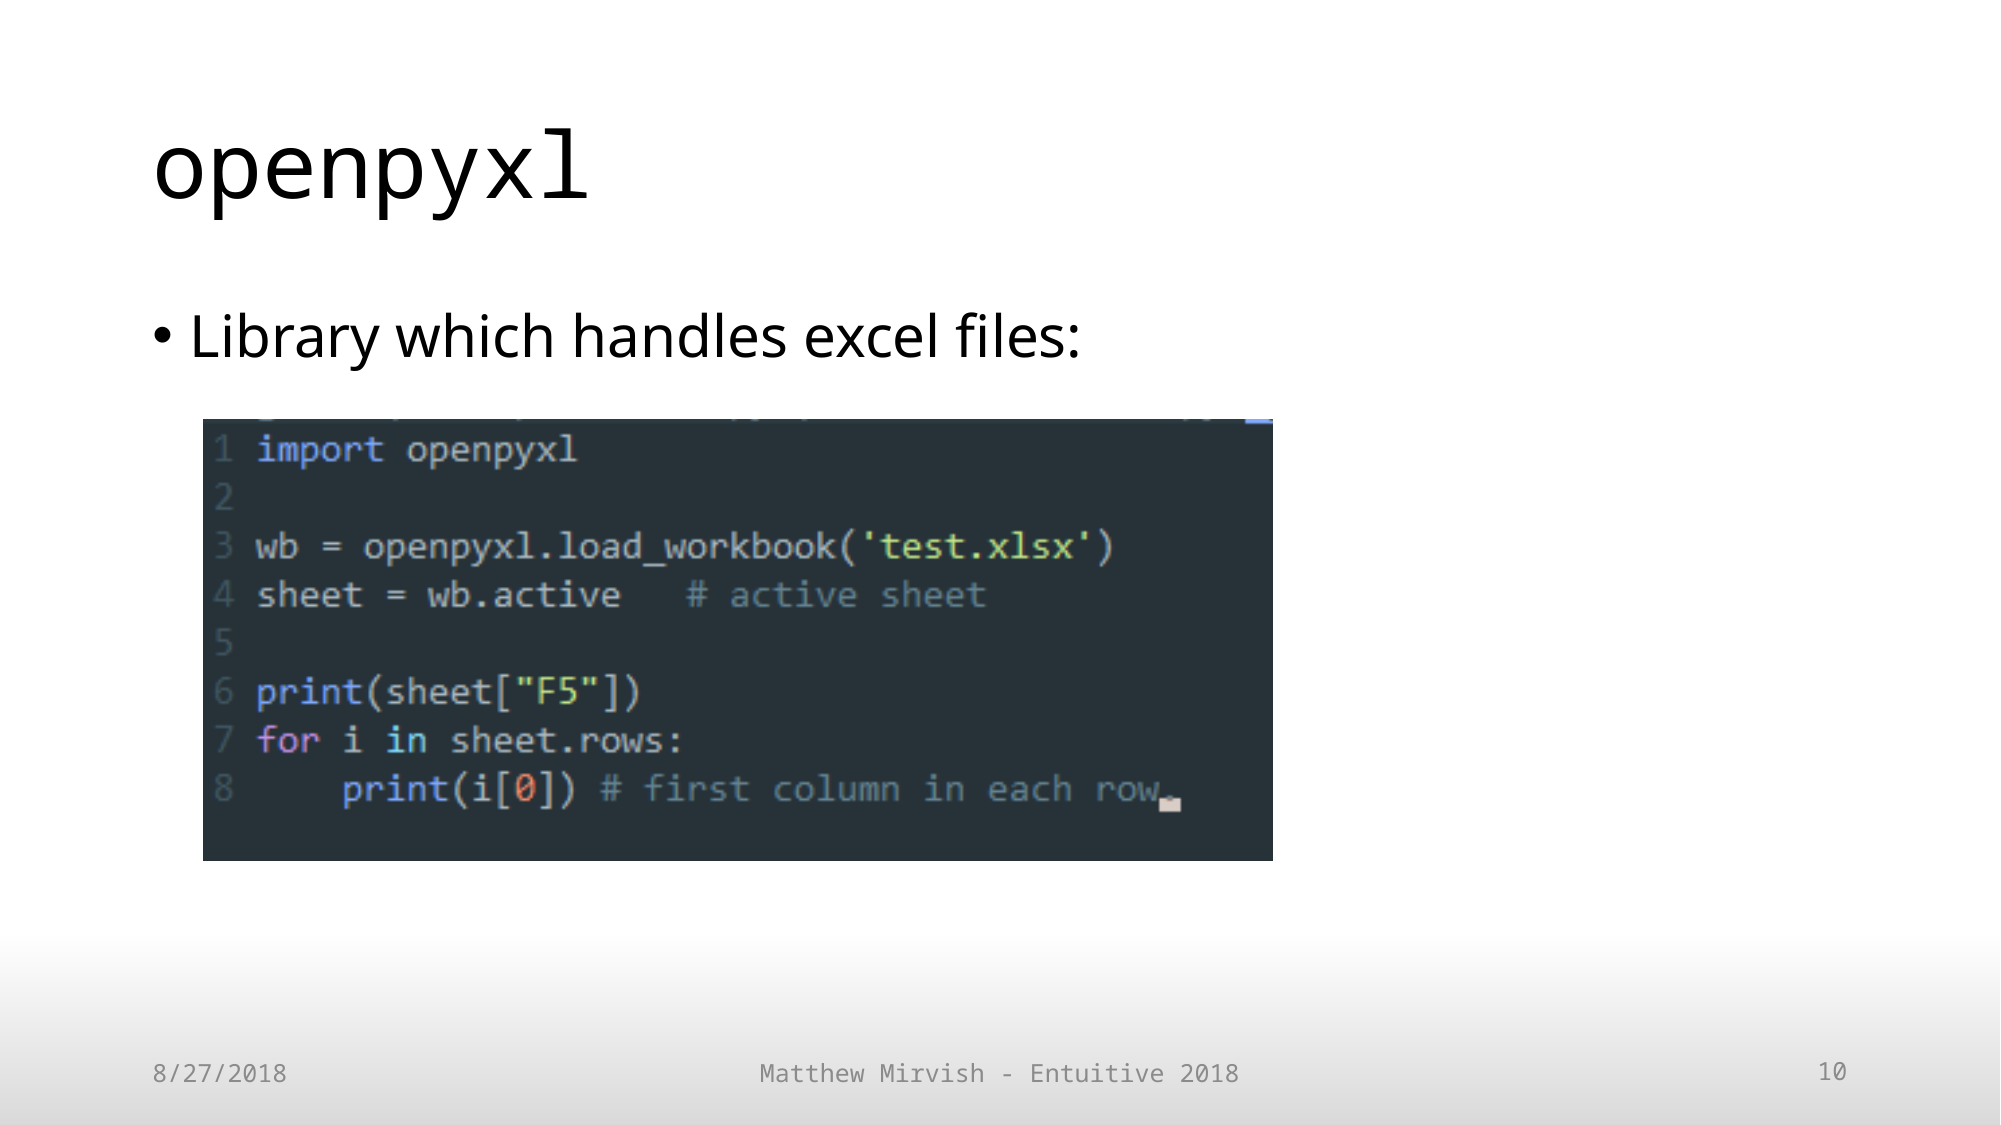

# openpyxl
Library which handles excel files:
8/27/2018
Matthew Mirvish - Entuitive 2018